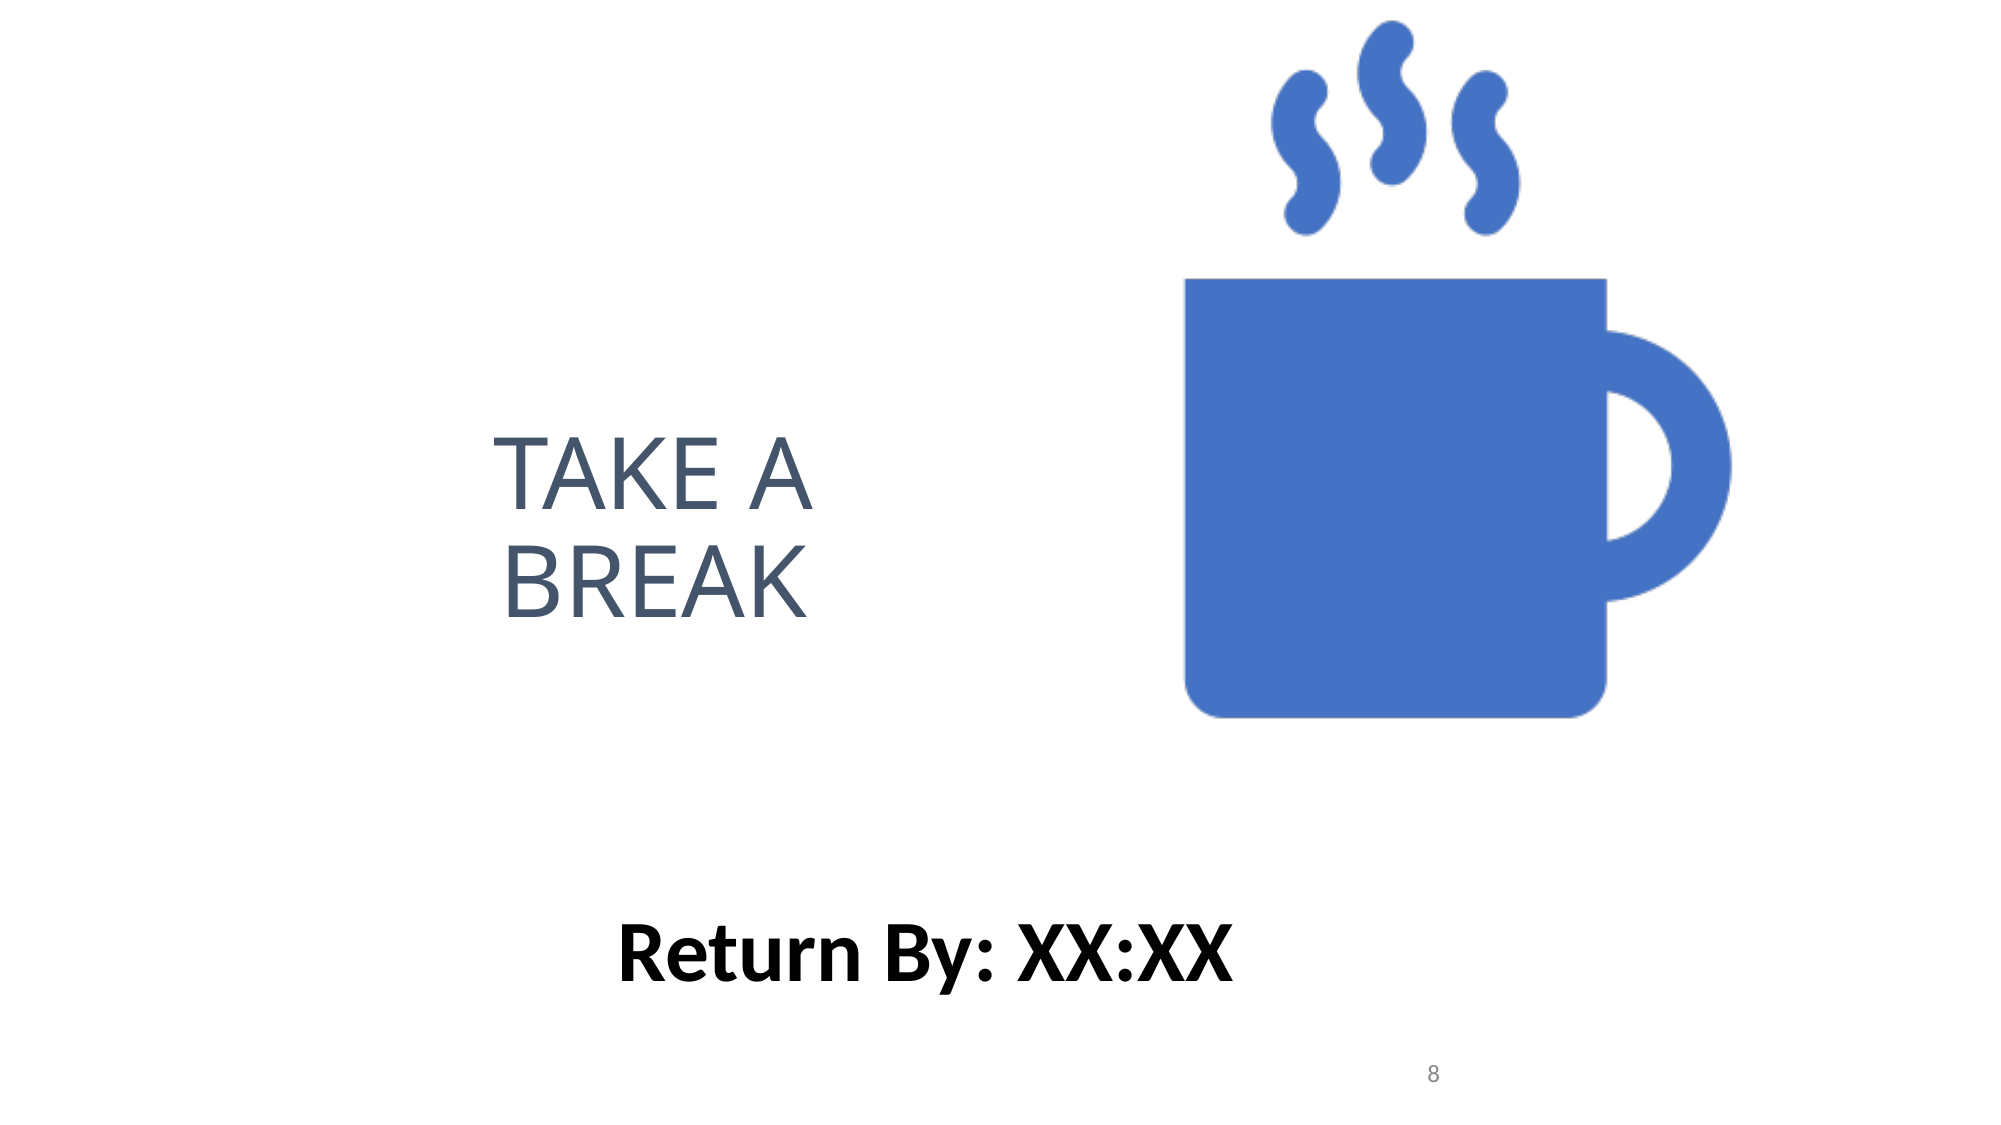

# TAKE A BREAK
Return By: XX:XX